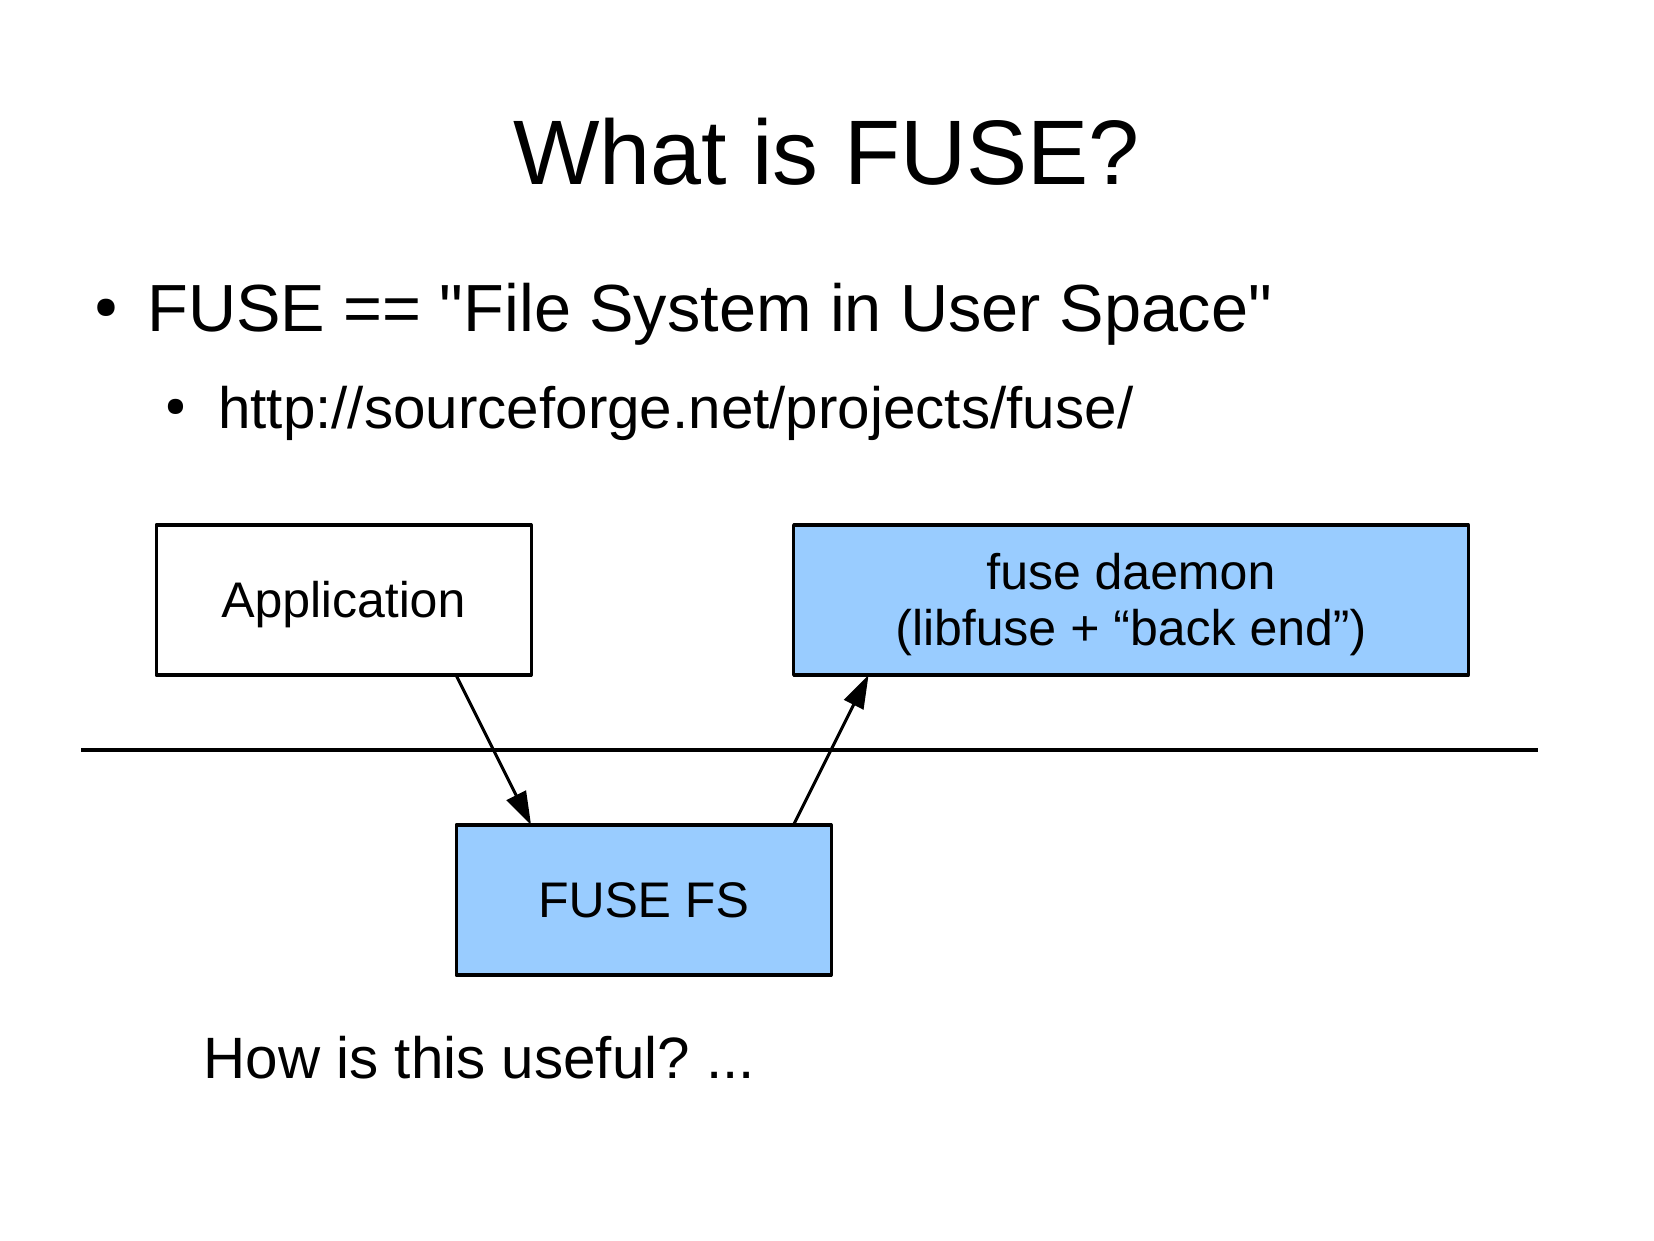

# What is FUSE?
FUSE == "File System in User Space"
http://sourceforge.net/projects/fuse/
Application
fuse daemon
(libfuse + “back end”)
FUSE FS
How is this useful? ...